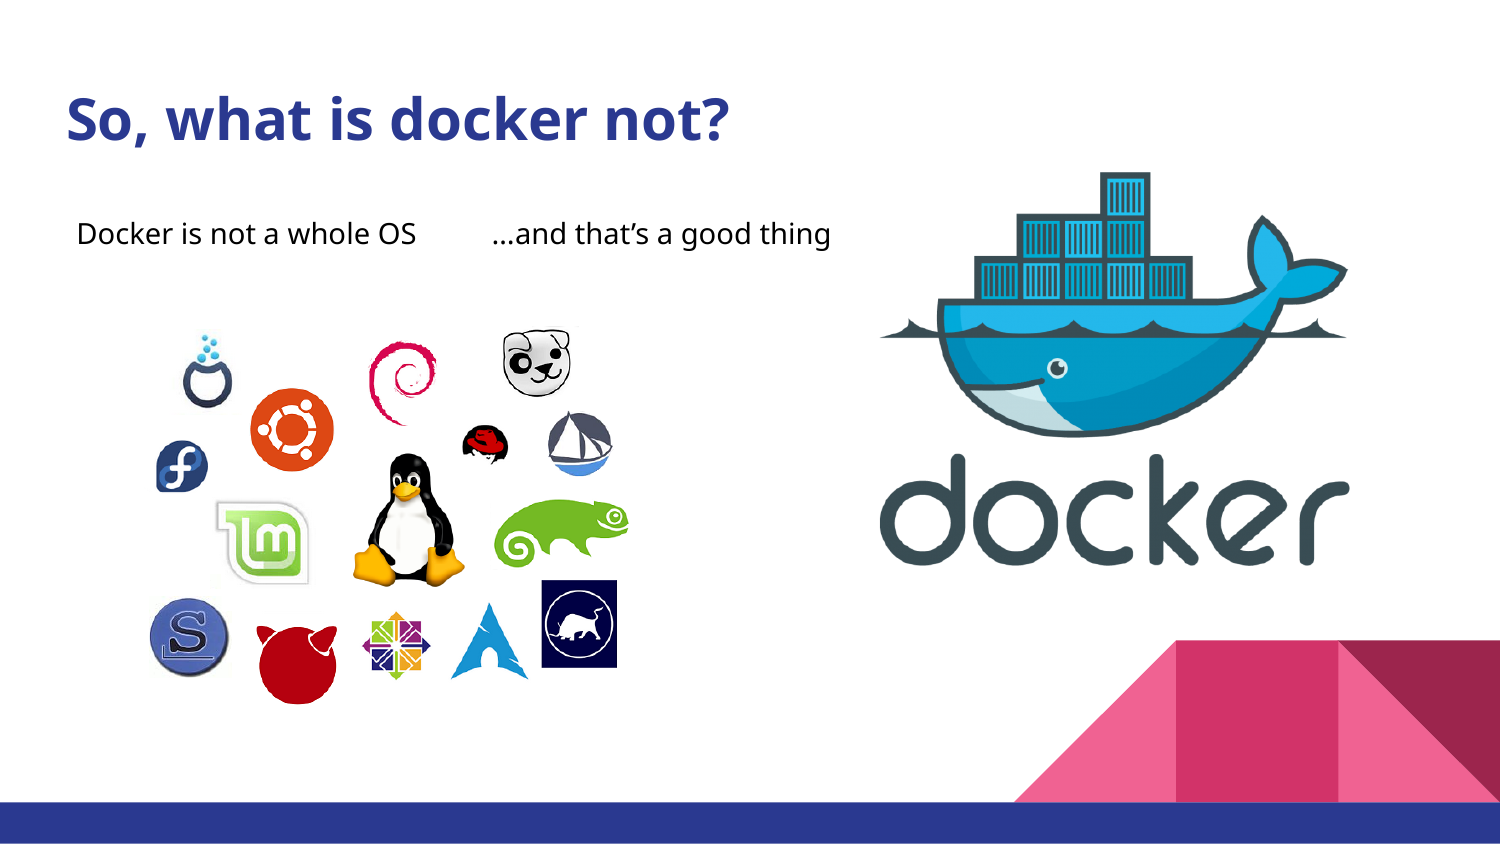

# So, what is docker not?
Docker is not a whole OS
…and that’s a good thing